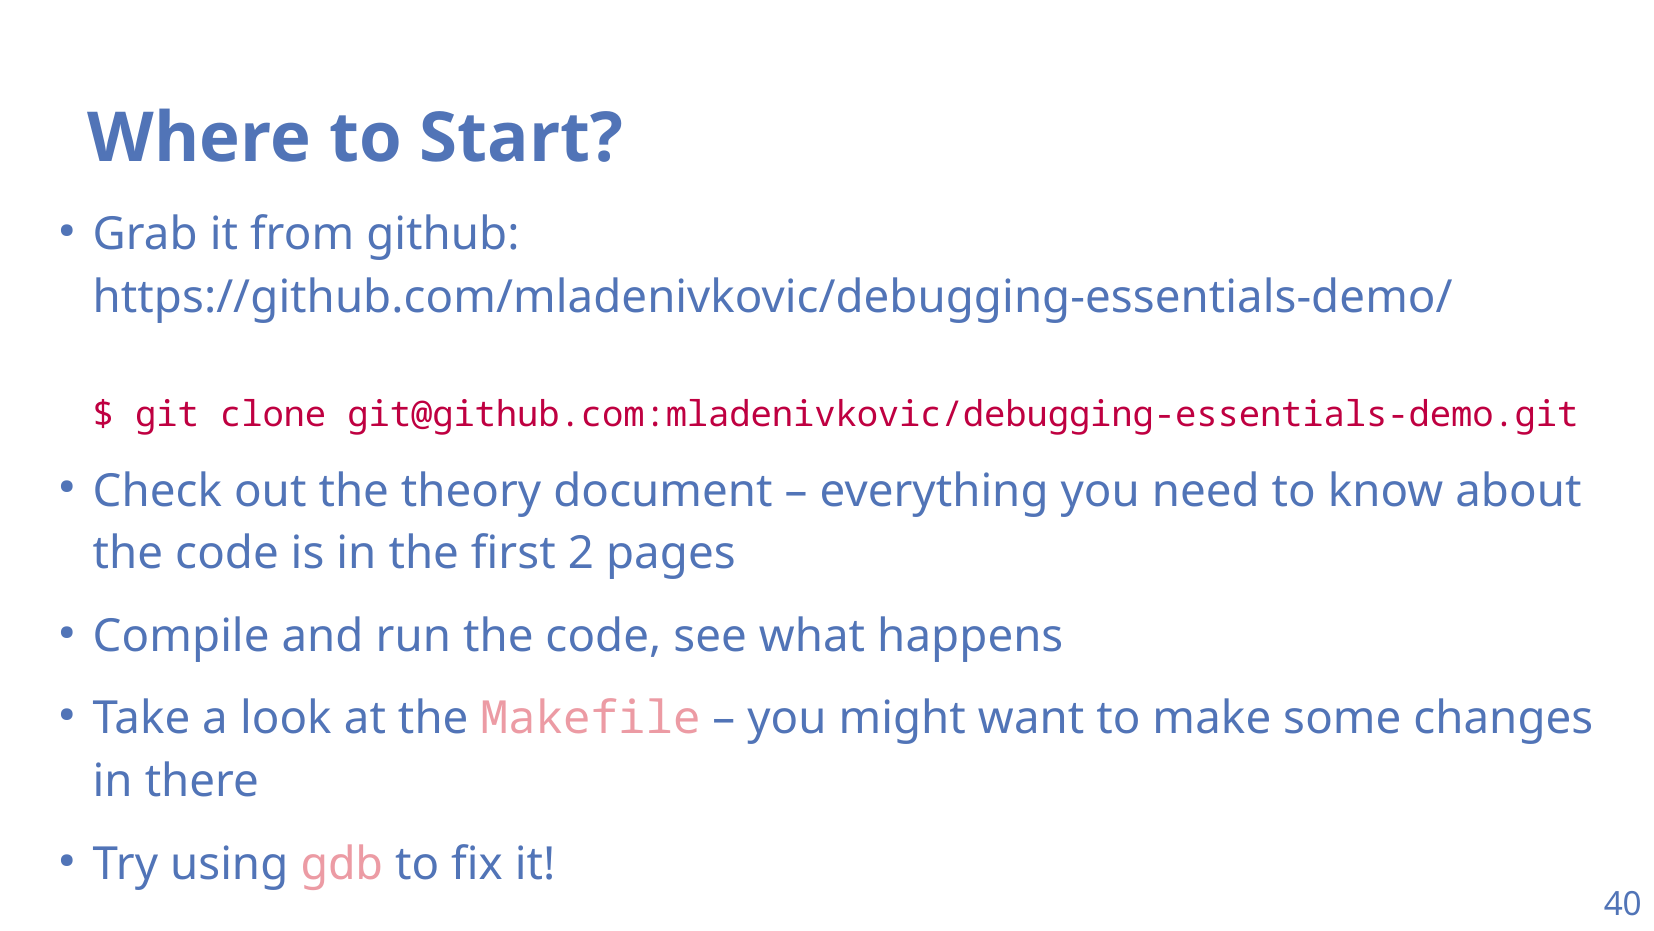

# Where to Start?
Grab it from github:
https://github.com/mladenivkovic/debugging-essentials-demo/
$ git clone git@github.com:mladenivkovic/debugging-essentials-demo.git
Check out the theory document – everything you need to know about the code is in the first 2 pages
Compile and run the code, see what happens
Take a look at the Makefile – you might want to make some changes in there
Try using gdb to fix it!
40